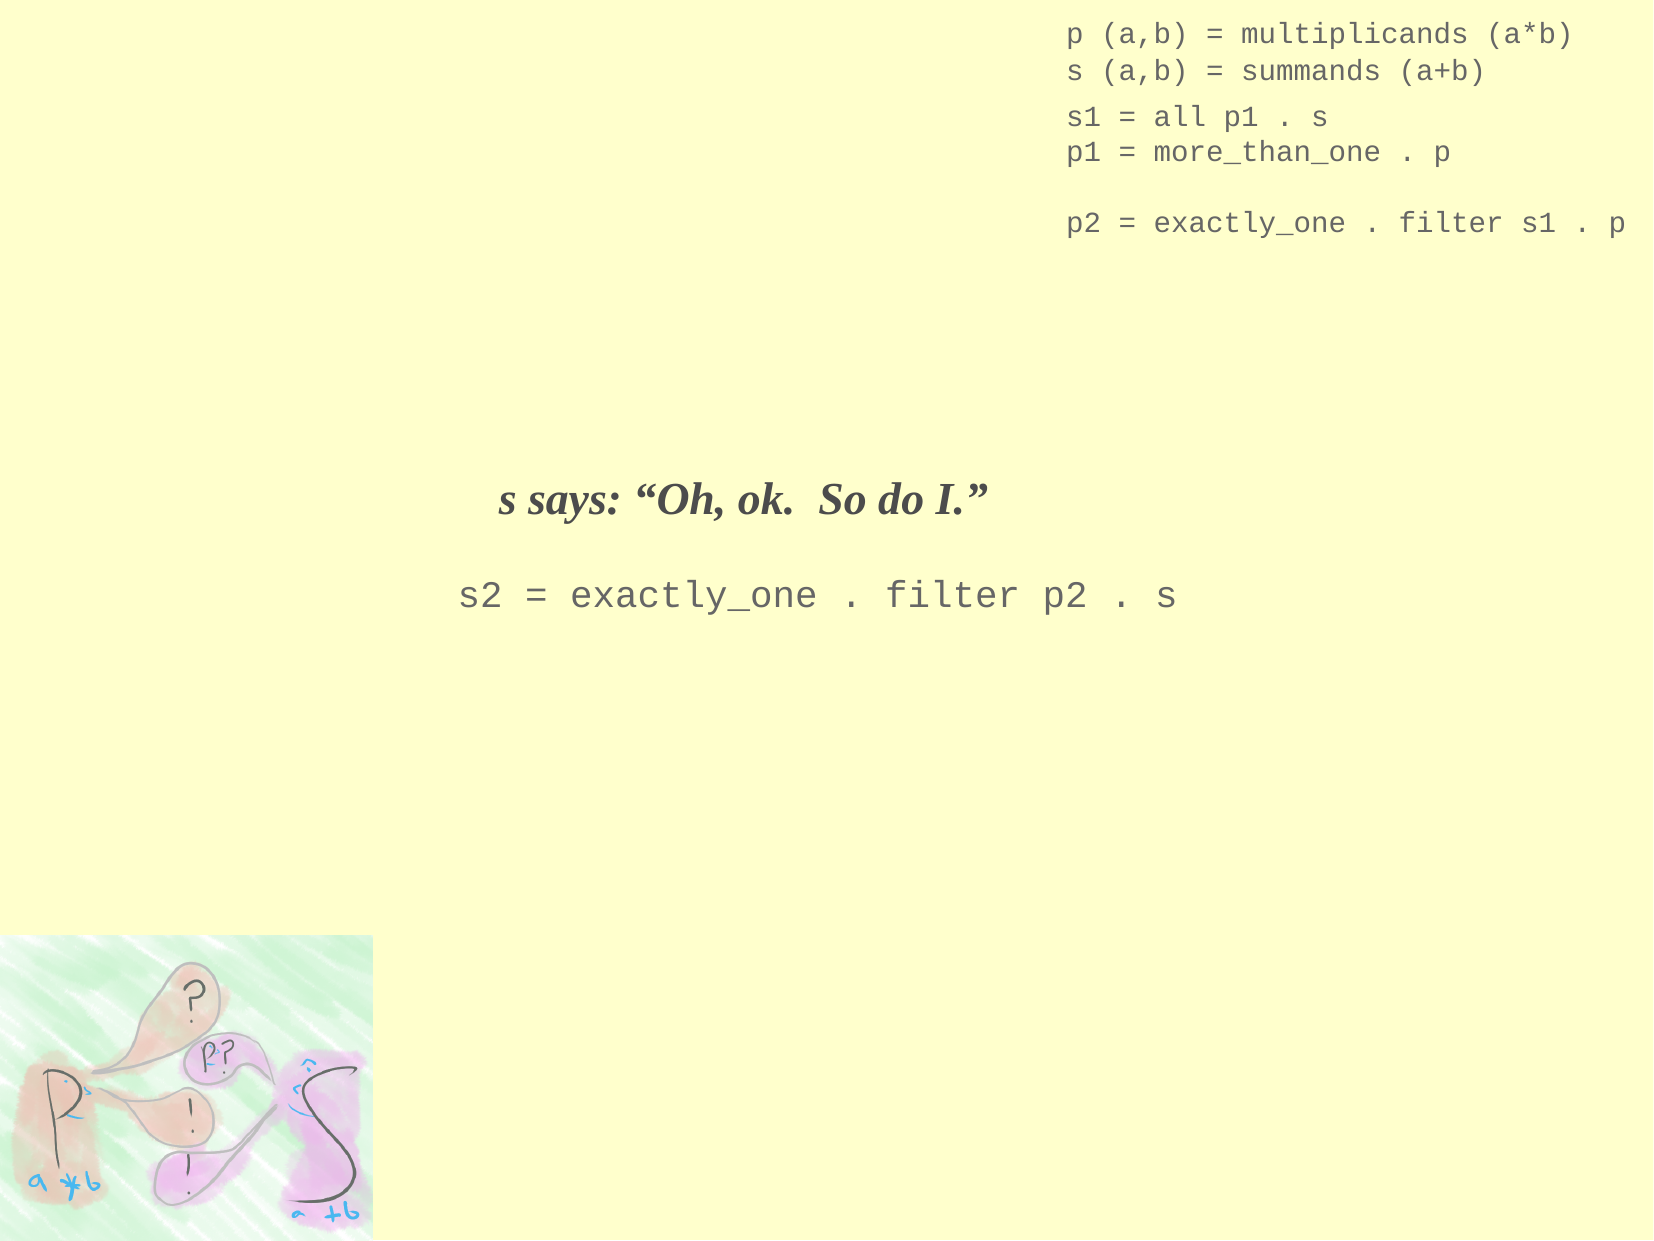

p (a,b) = multiplicands (a*b)
s (a,b) = summands (a+b)
s1 = all p1 . s
p1 = more_than_one . p
p2 = exactly_one . filter s1 . p
s says: “Oh, ok. So do I.”
s2 = exactly_one . filter p2 . s